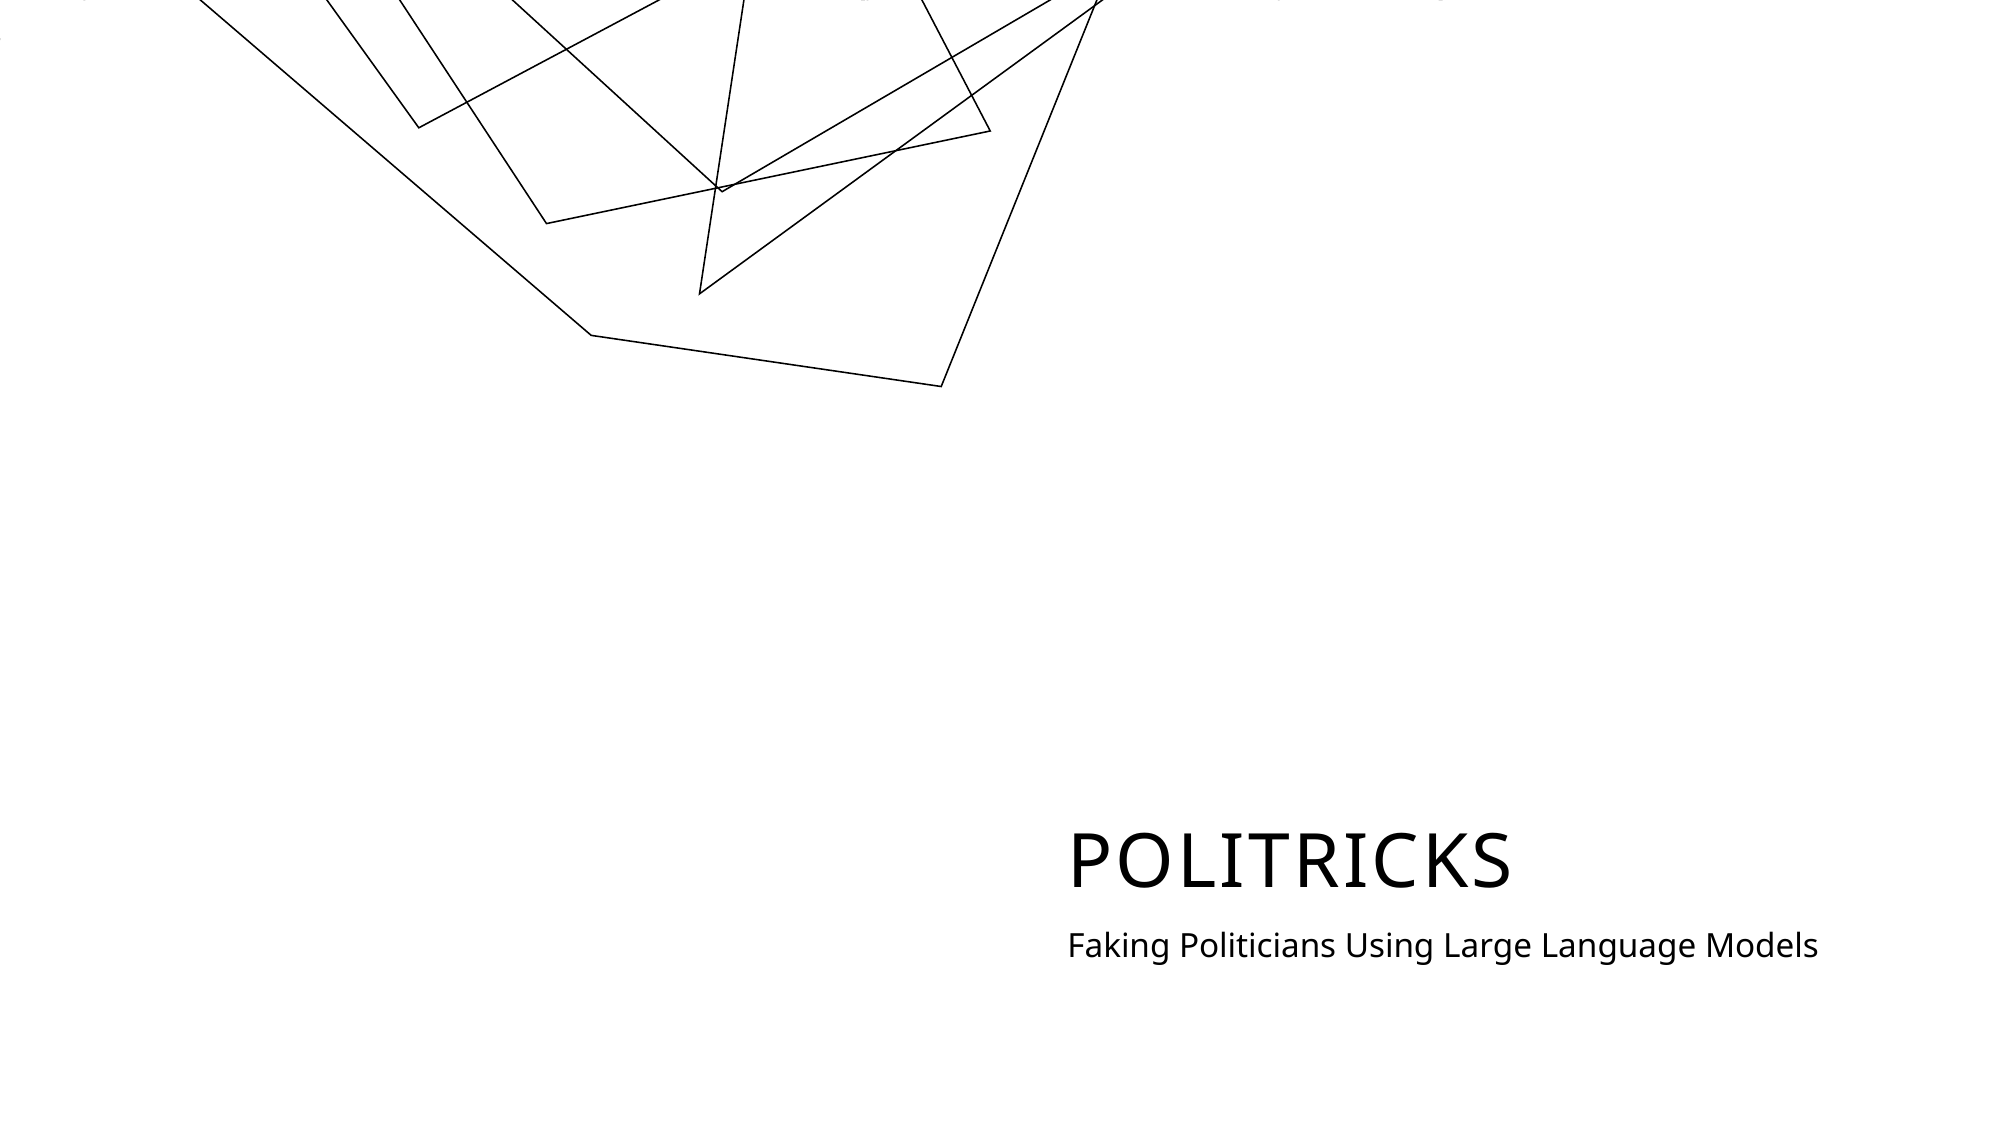

# PoliTricks
Faking Politicians Using Large Language Models